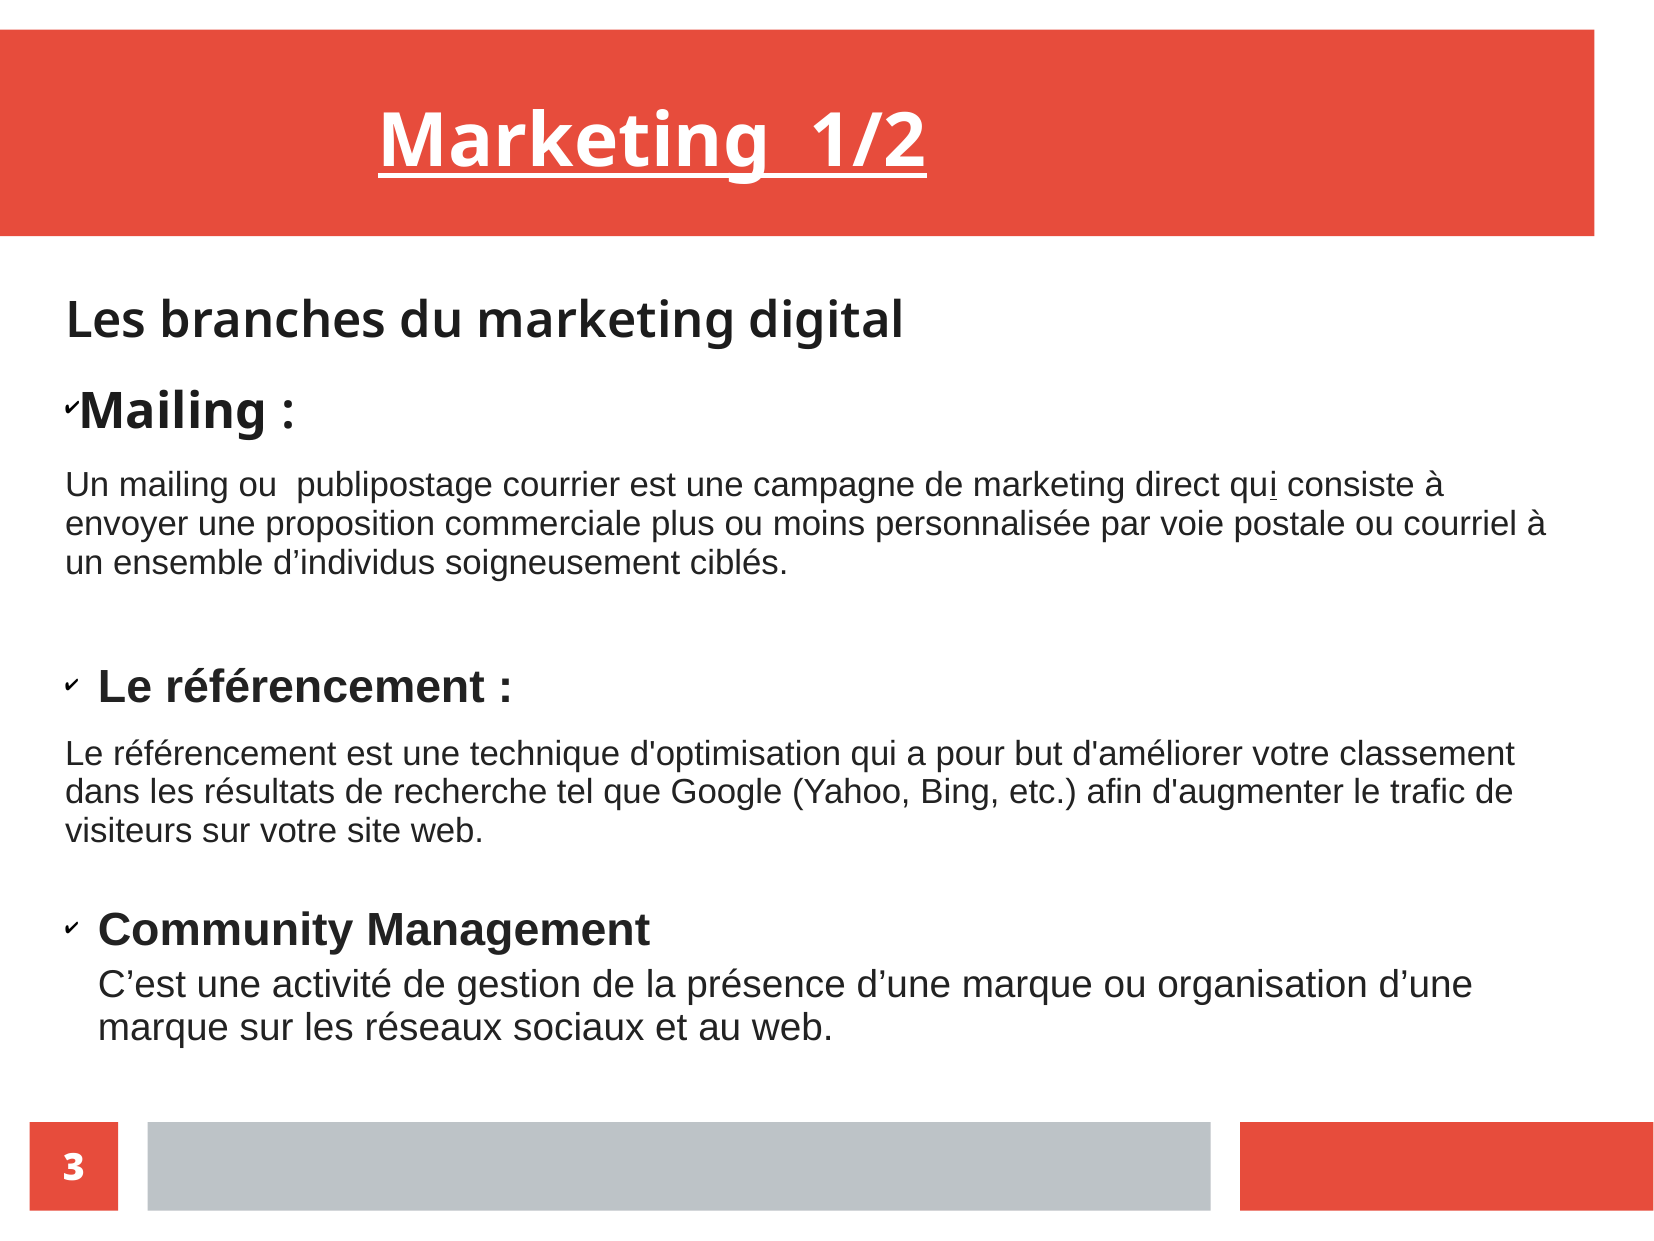

# Marketing 1/2
Les branches du marketing digital
Mailing :
Un mailing ou publipostage courrier est une campagne de marketing direct qui consiste à envoyer une proposition commerciale plus ou moins personnalisée par voie postale ou courriel à un ensemble d’individus soigneusement ciblés.
Le référencement :
Le référencement est une technique d'optimisation qui a pour but d'améliorer votre classement dans les résultats de recherche tel que Google (Yahoo, Bing, etc.) afin d'augmenter le trafic de visiteurs sur votre site web.
Community Management
C’est une activité de gestion de la présence d’une marque ou organisation d’une marque sur les réseaux sociaux et au web.
3